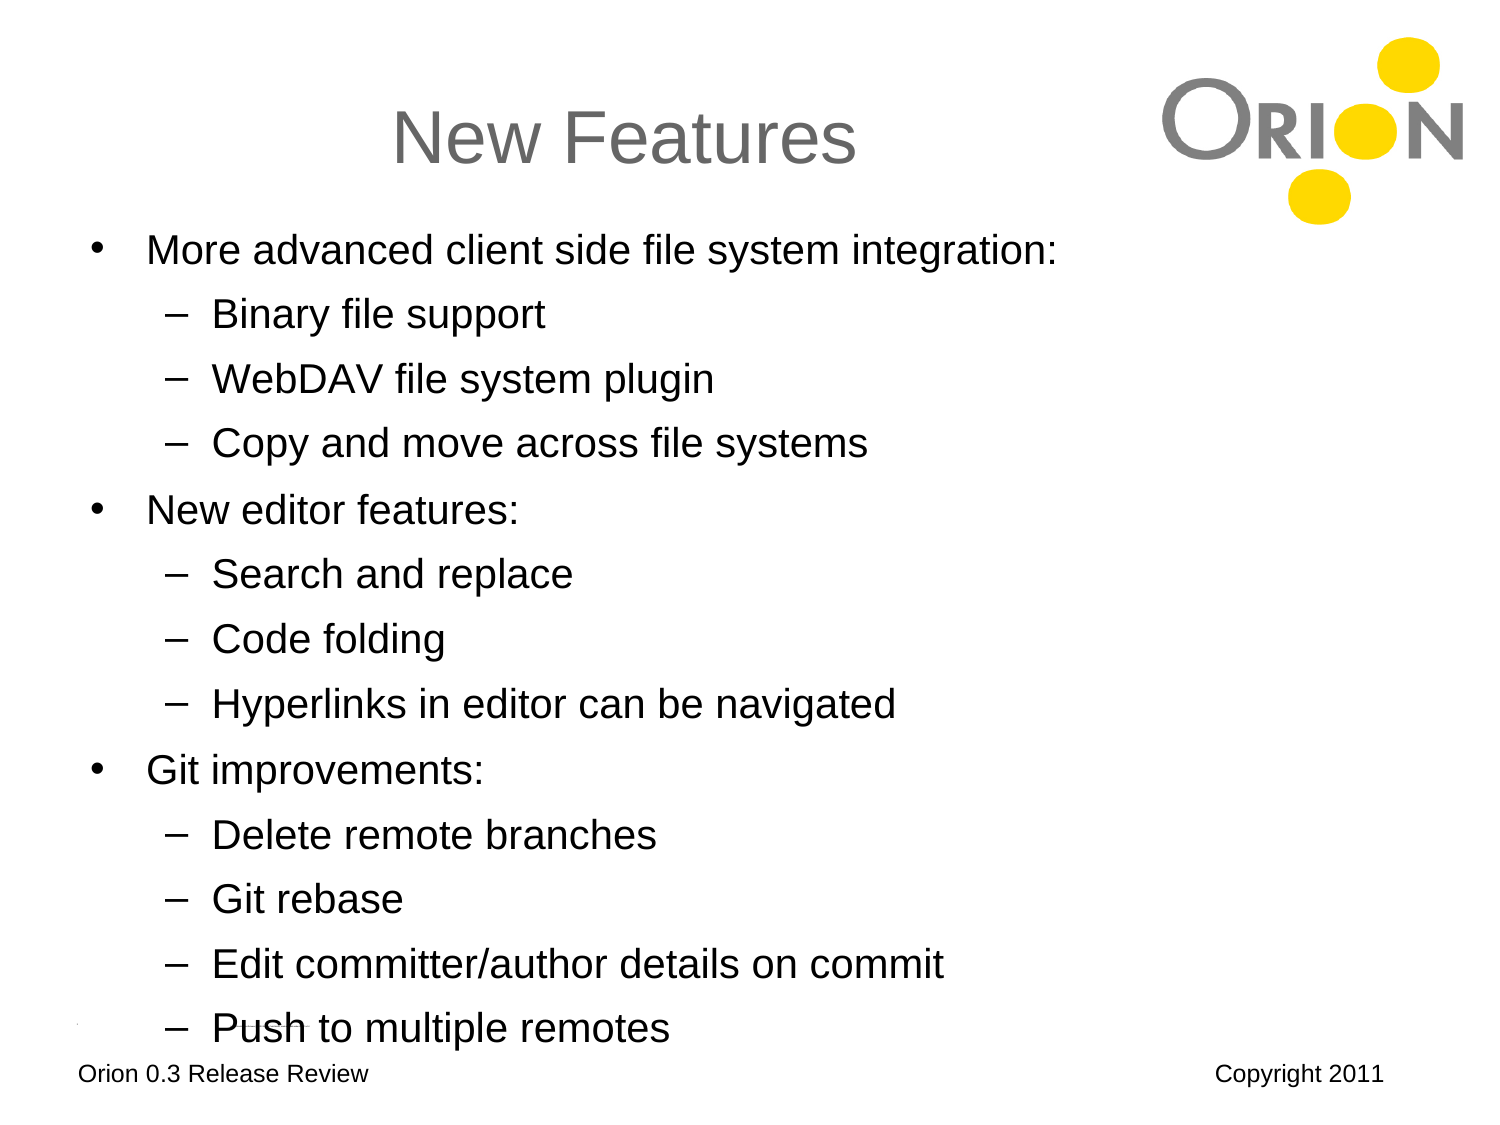

# New Features
More advanced client side file system integration:
Binary file support
WebDAV file system plugin
Copy and move across file systems
New editor features:
Search and replace
Code folding
Hyperlinks in editor can be navigated
Git improvements:
Delete remote branches
Git rebase
Edit committer/author details on commit
Push to multiple remotes
2
Copyright 2011